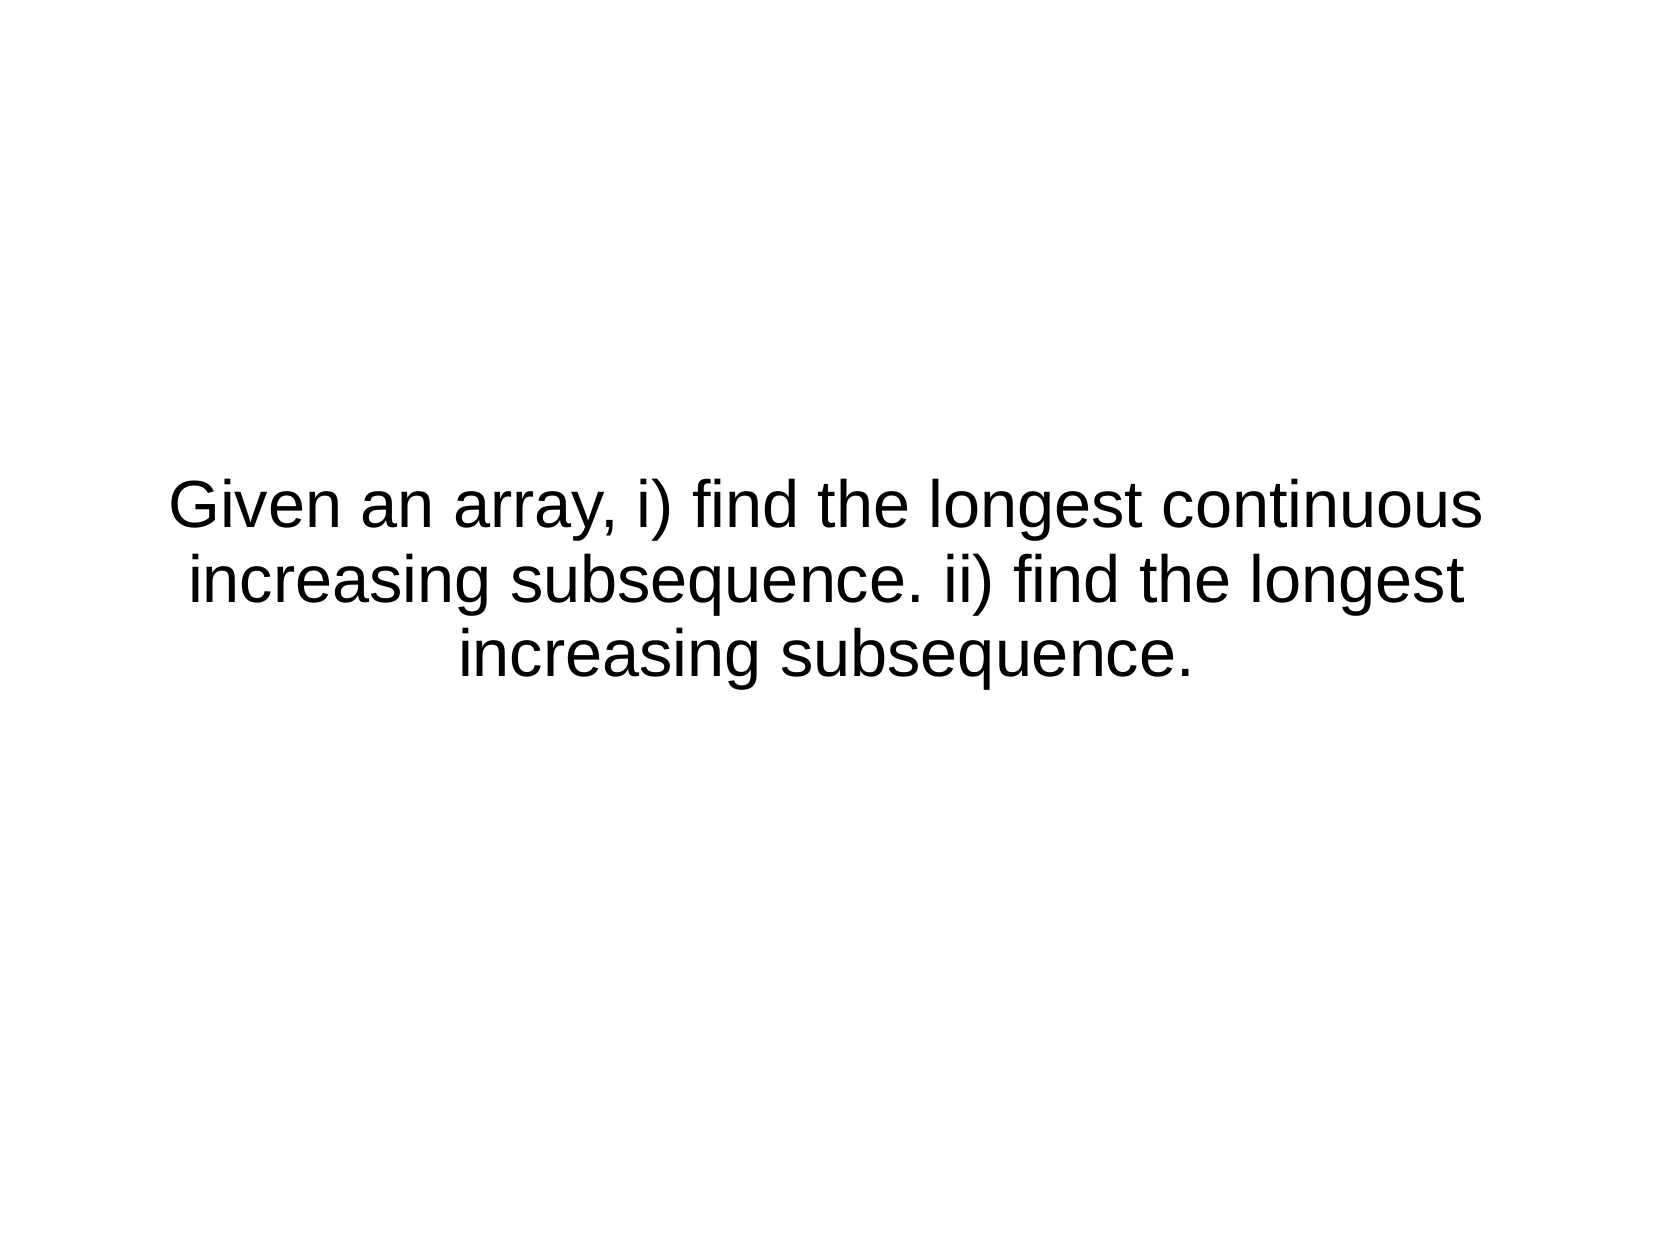

# Given an array, i) find the longest continuous increasing subsequence. ii) find the longest increasing subsequence.